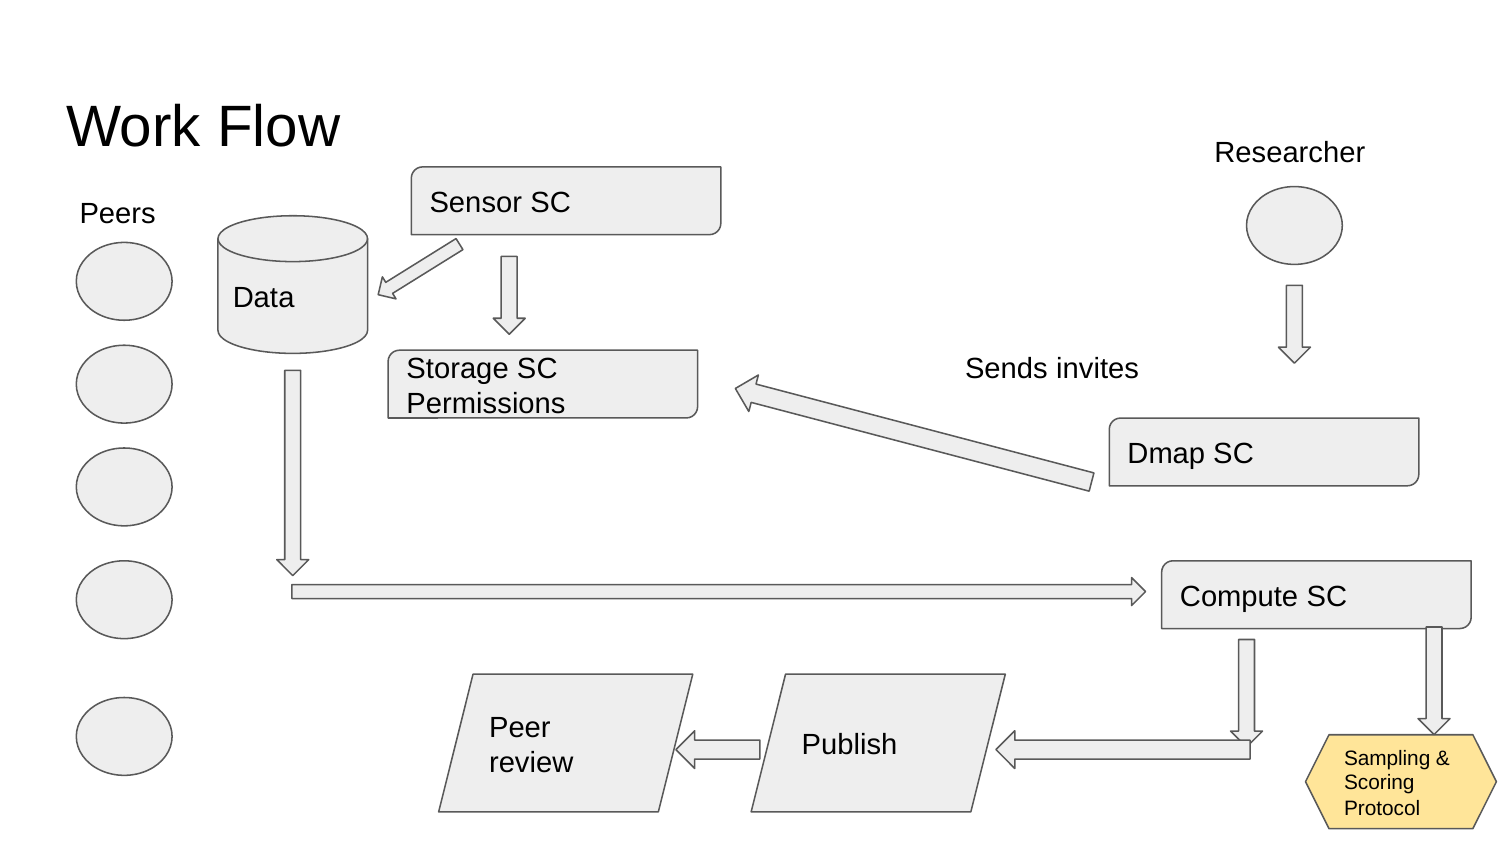

# Work Flow
Researcher
Sensor SC
Peers
Data
Sends invites
Storage SC
Permissions
Dmap SC
Compute SC
Peer review
Publish
Sampling & Scoring Protocol